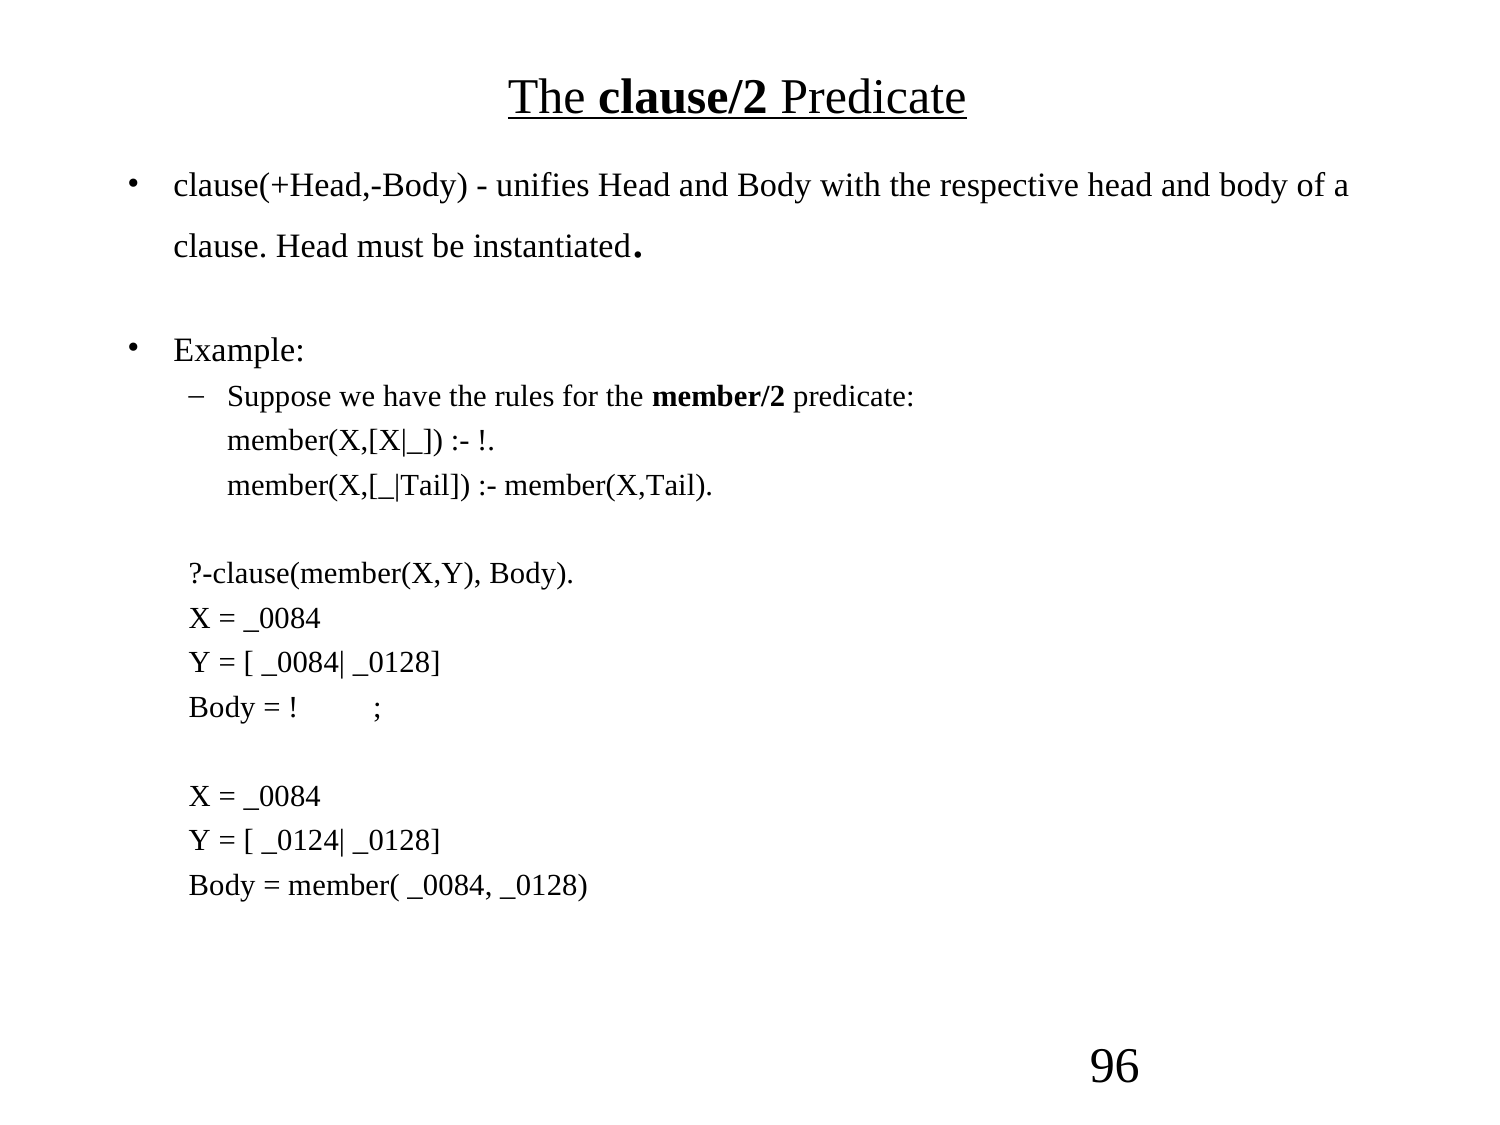

# The clause/2 Predicate
clause(+Head,-Body) -	unifies Head and Body with the respective head and body of a clause. Head must be instantiated.
Example:
Suppose we have the rules for the member/2 predicate:
	member(X,[X|_]) :- !.
	member(X,[_|Tail]) :- member(X,Tail).
?-clause(member(X,Y), Body).
X = _0084
Y = [ _0084| _0128]
Body = !	;
X = _0084
Y = [ _0124| _0128]
Body = member( _0084, _0128)
96